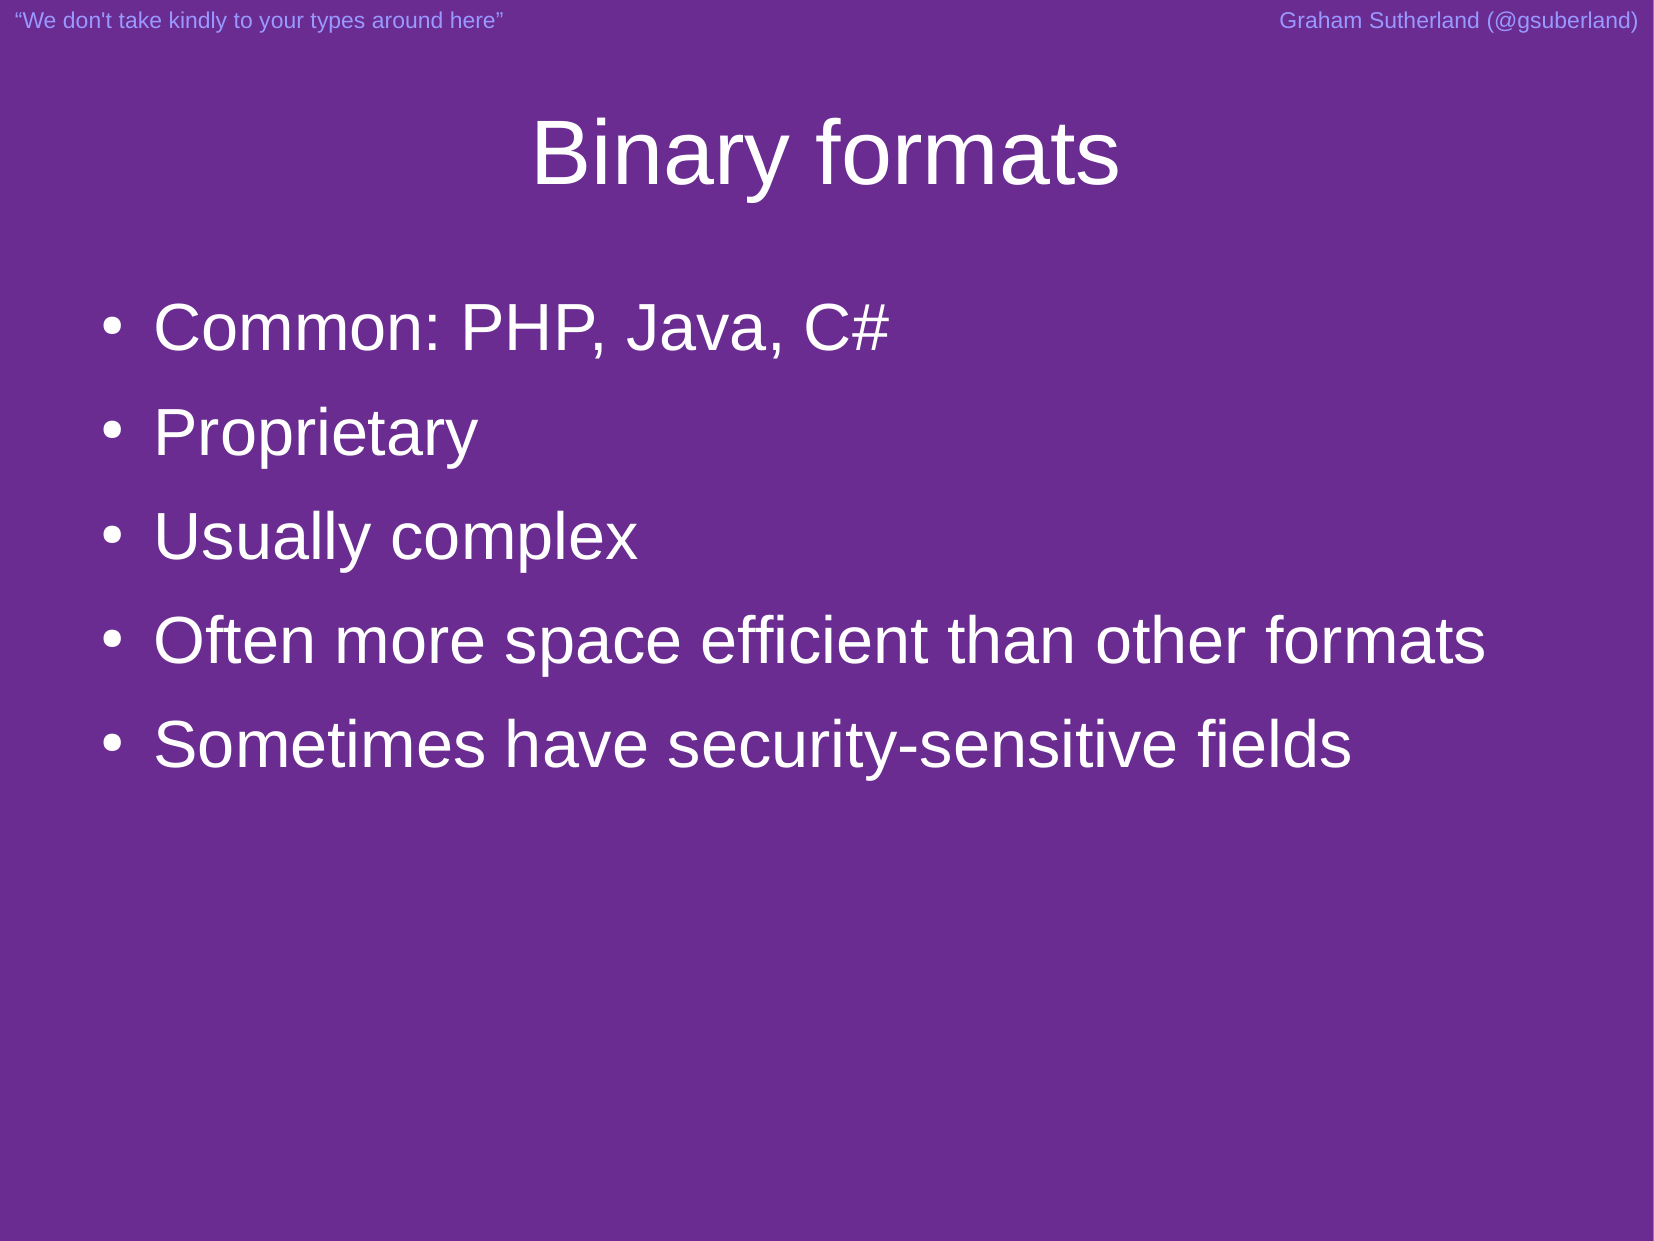

# Binary formats
Common: PHP, Java, C#
Proprietary
Usually complex
Often more space efficient than other formats
Sometimes have security-sensitive fields